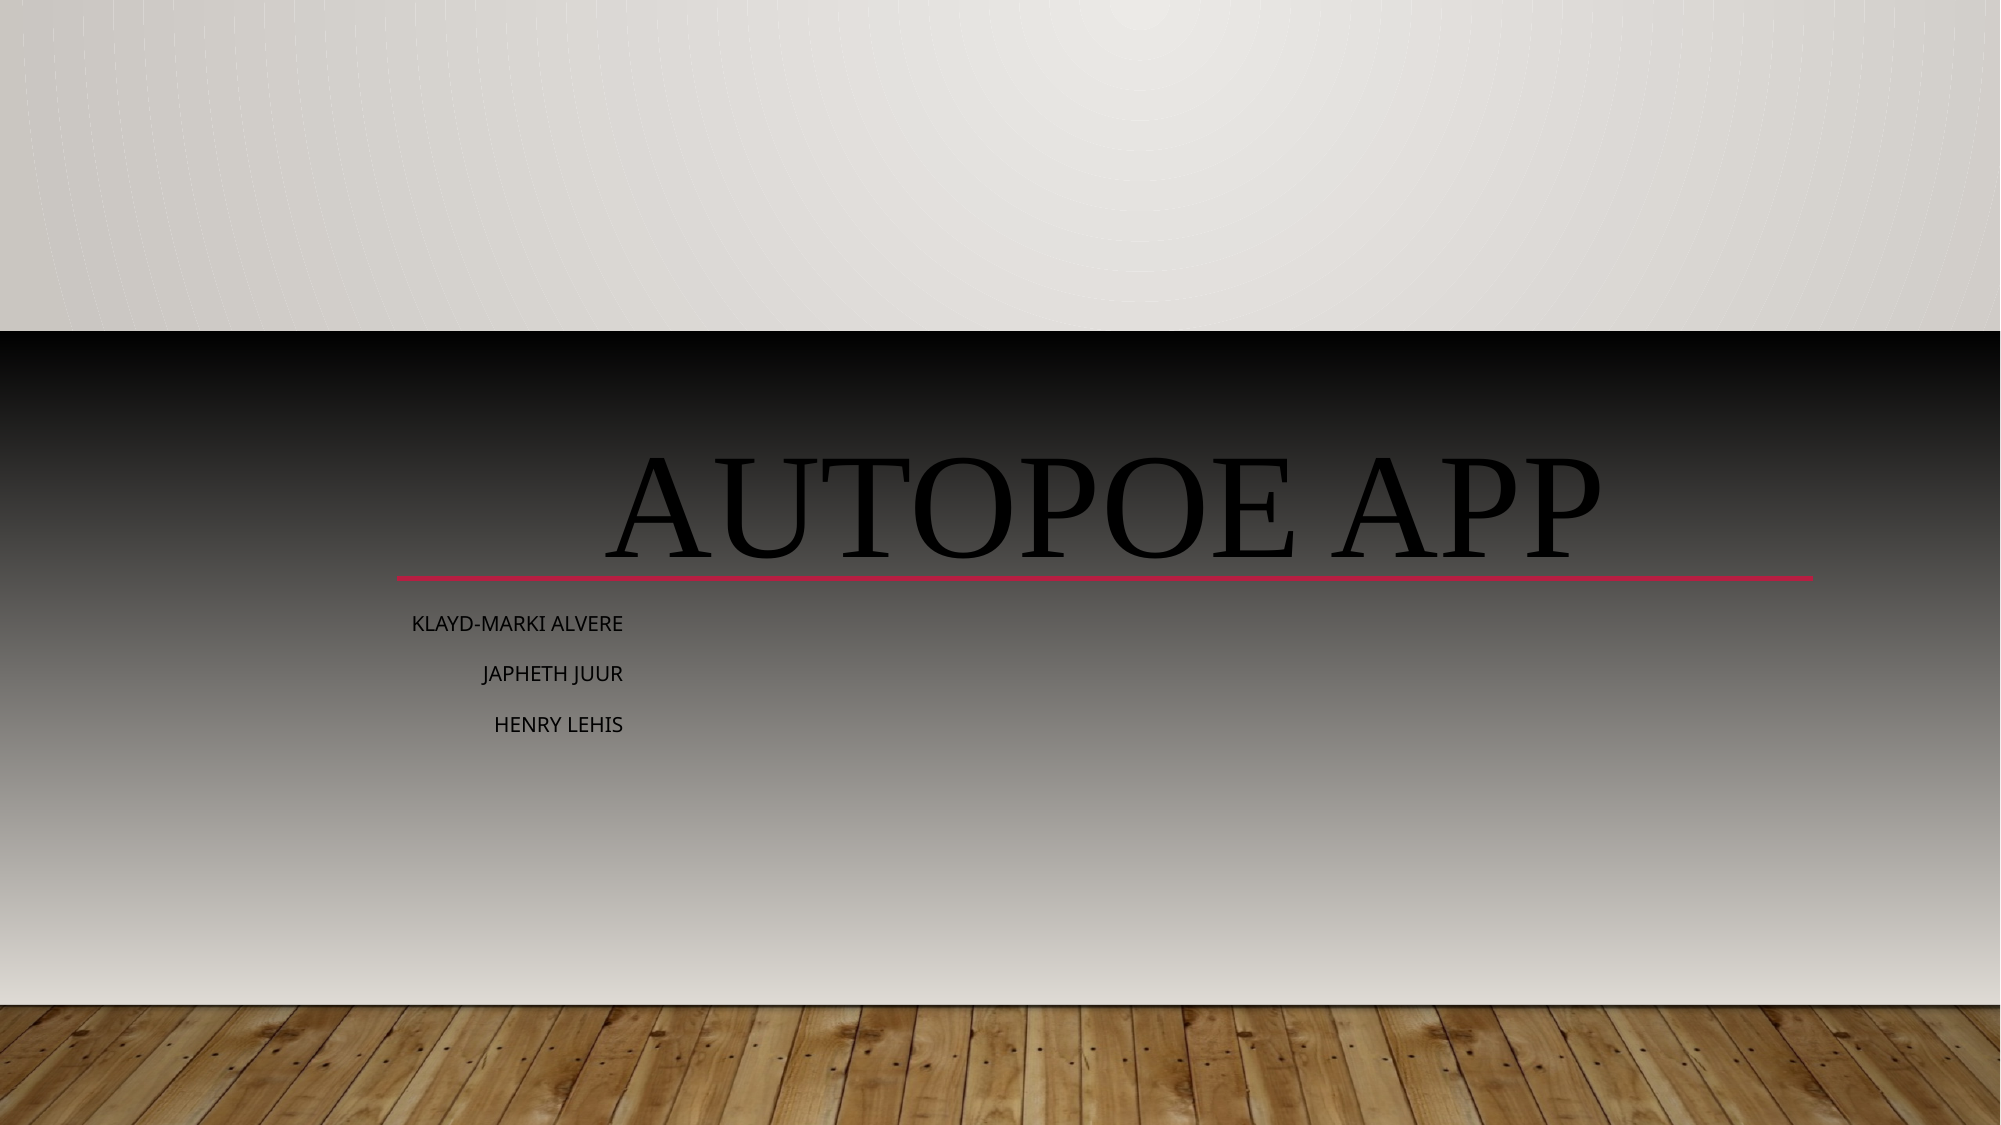

# AUTOPOE APP
Klayd-marki alvere
Japheth juur
Henry lehis